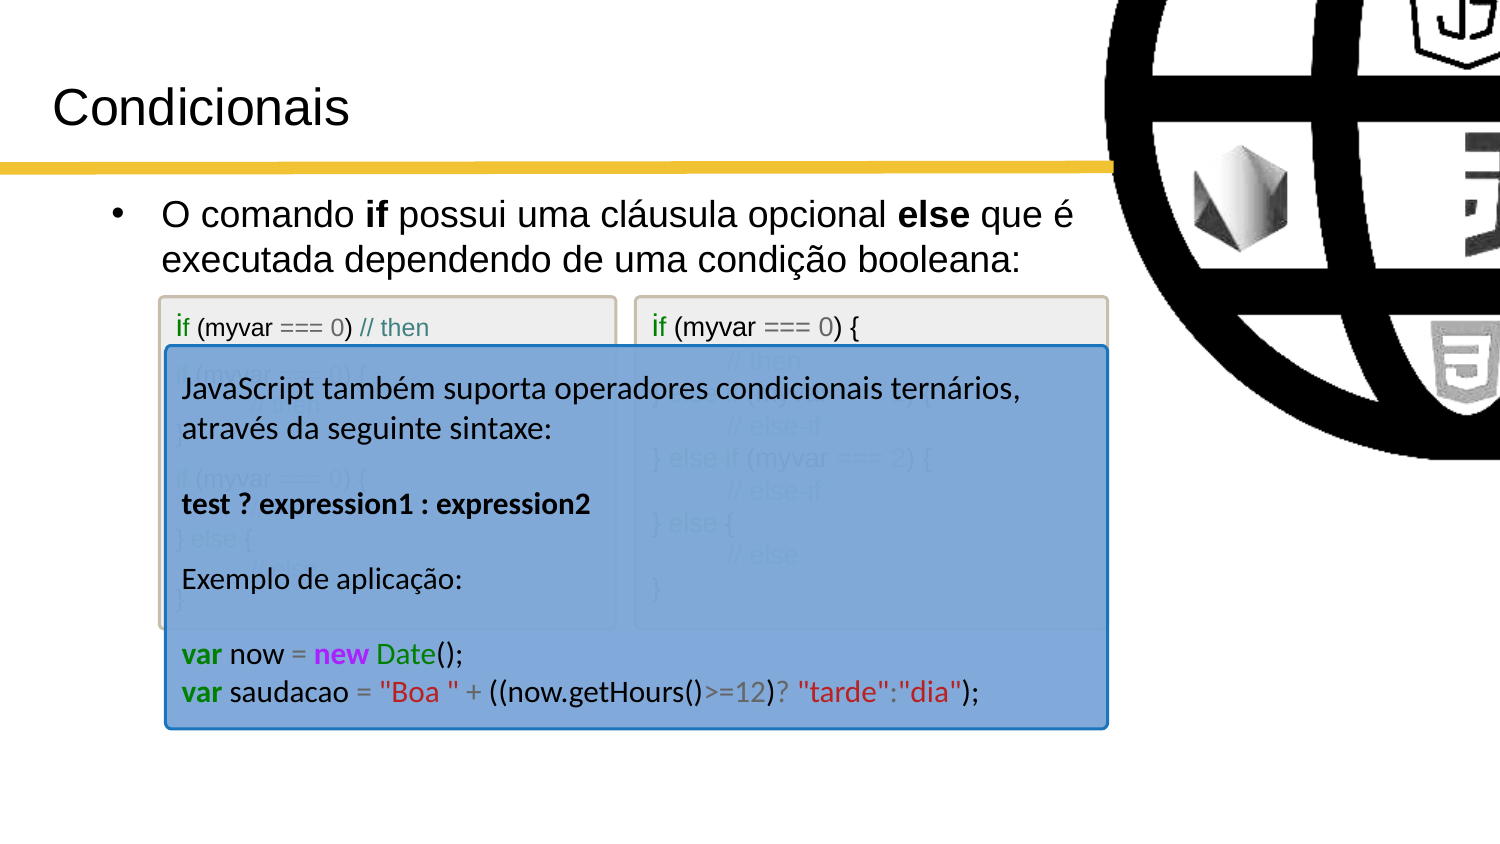

Condicionais
O comando if possui uma cláusula opcional else que é executada dependendo de uma condição booleana:
if (myvar === 0) // then
if (myvar === 0) {
	// then
}
if (myvar === 0) {
	// then
} else {
	// else
}
if (myvar === 0) {
	// then
} else if (myvar === 1) {
	// else-if
} else if (myvar === 2) {
	// else-if
} else {
	// else
}
JavaScript também suporta operadores condicionais ternários,
através da seguinte sintaxe:
test ? expression1 : expression2
Exemplo de aplicação:
var now = new Date();
var saudacao = "Boa " + ((now.getHours()>=12)? "tarde":"dia");